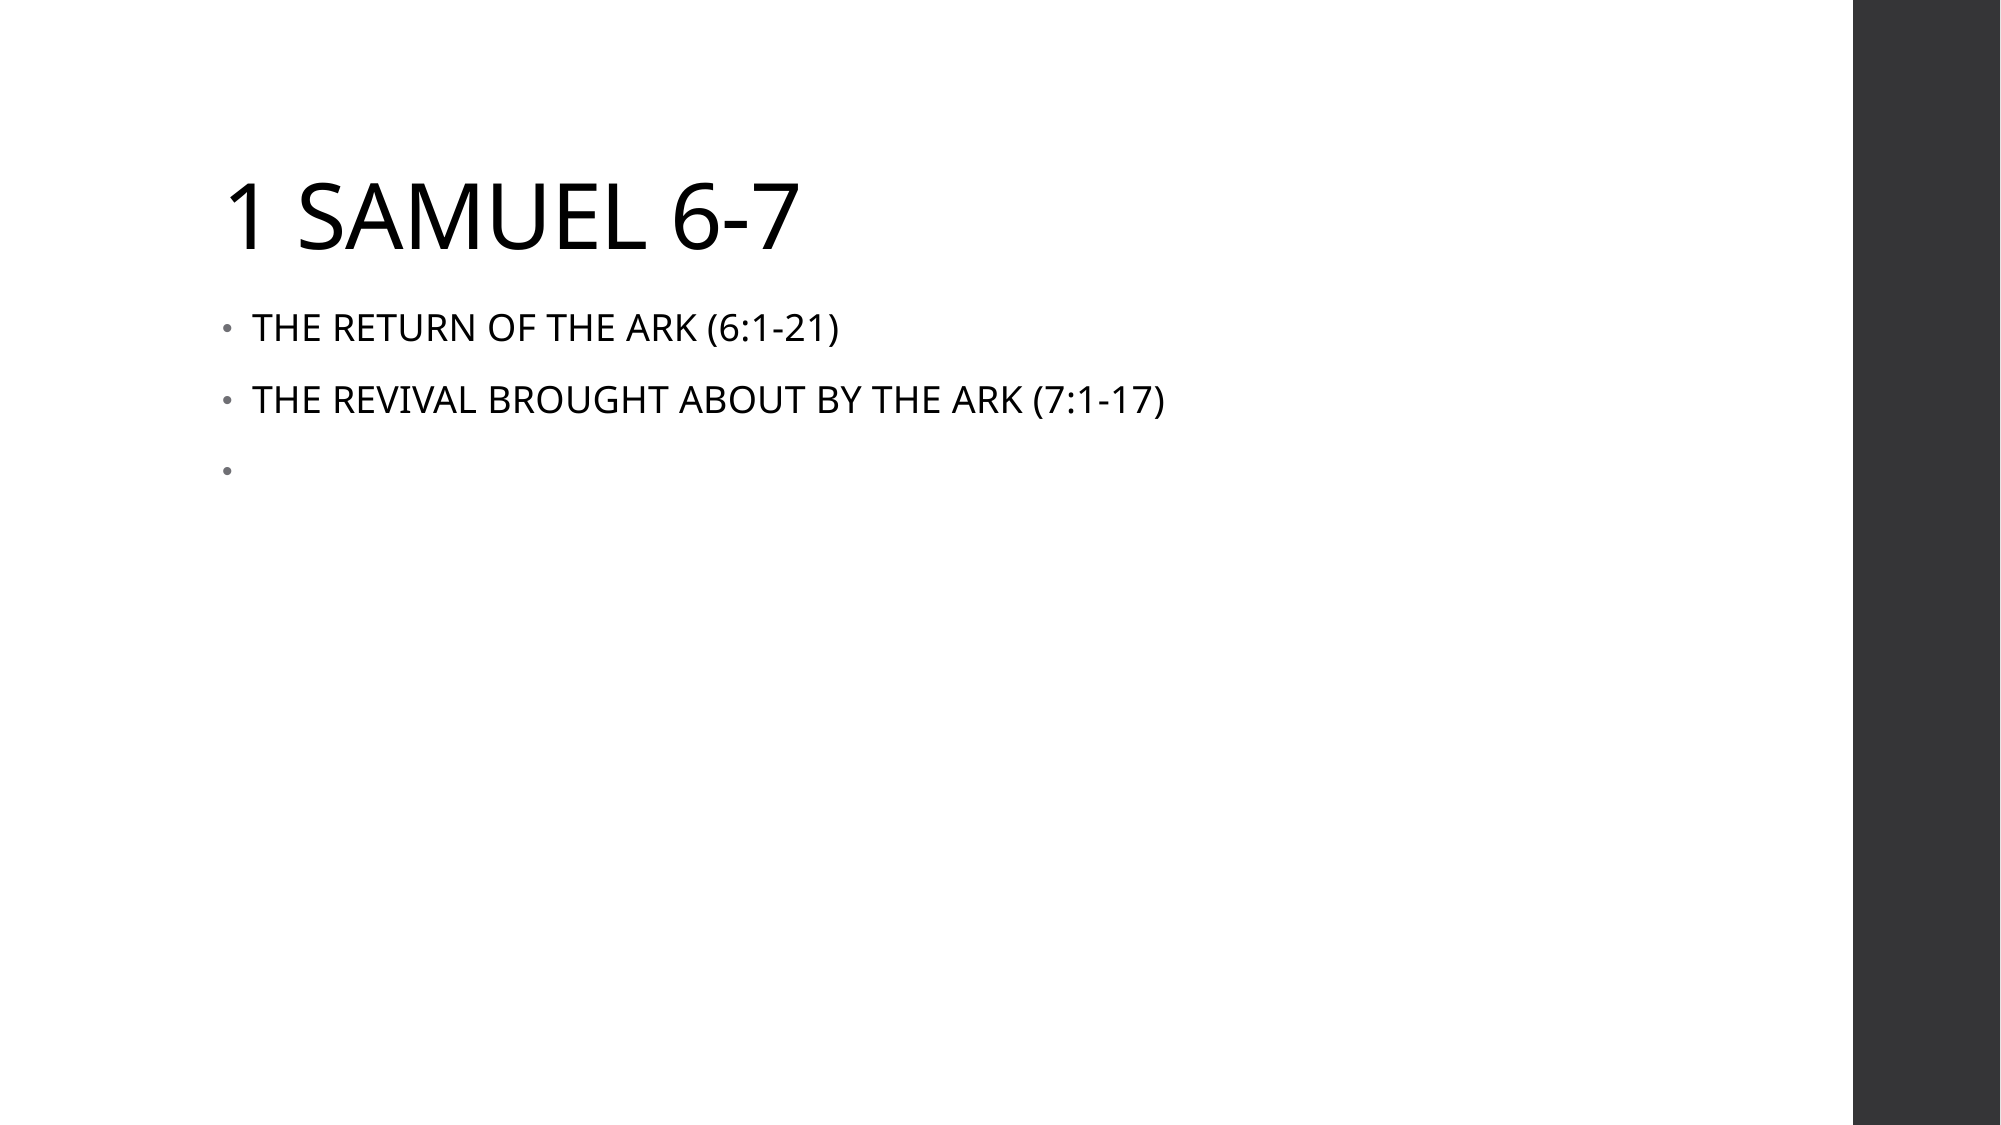

# 1 SAMUEL 6-7
THE RETURN OF THE ARK (6:1-21)
THE REVIVAL BROUGHT ABOUT BY THE ARK (7:1-17)